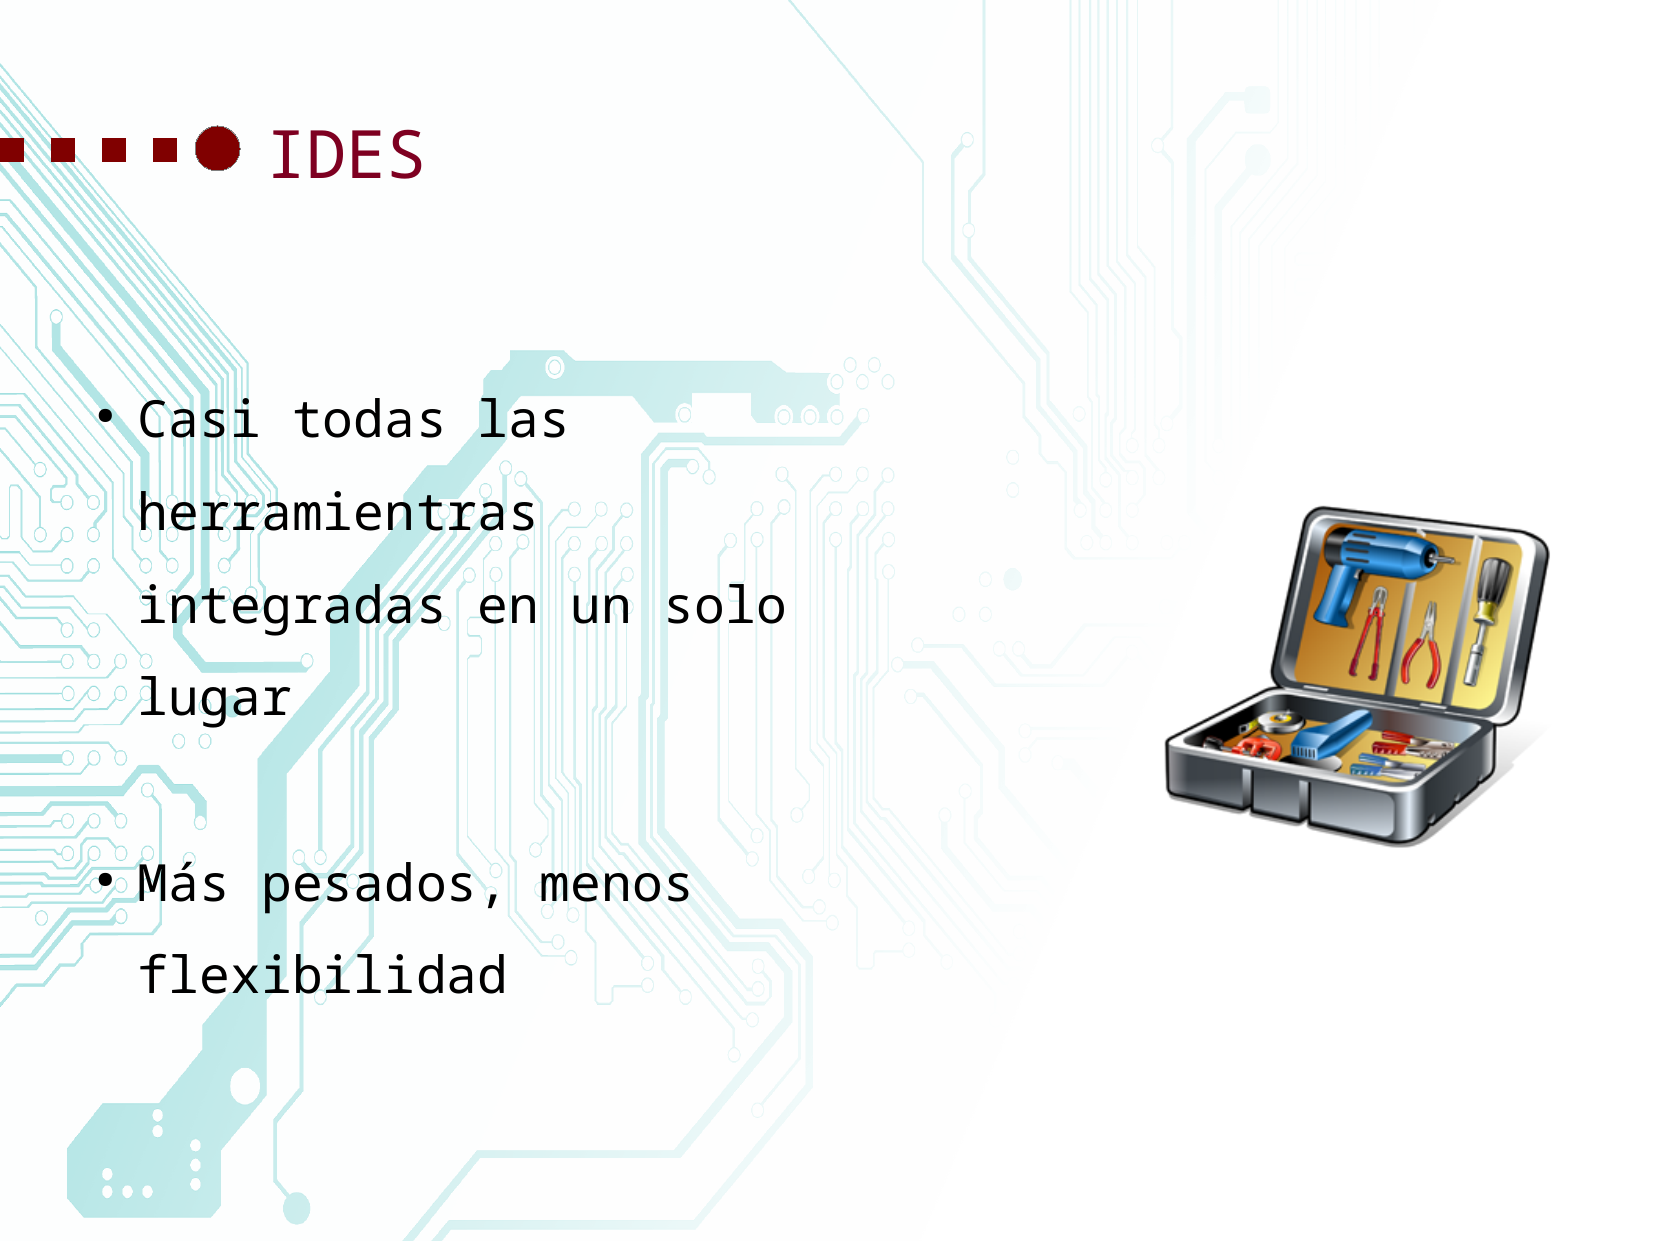

# IDES
Casi todas las
herramientras
integradas en un solo
lugar
Más pesados, menos
flexibilidad